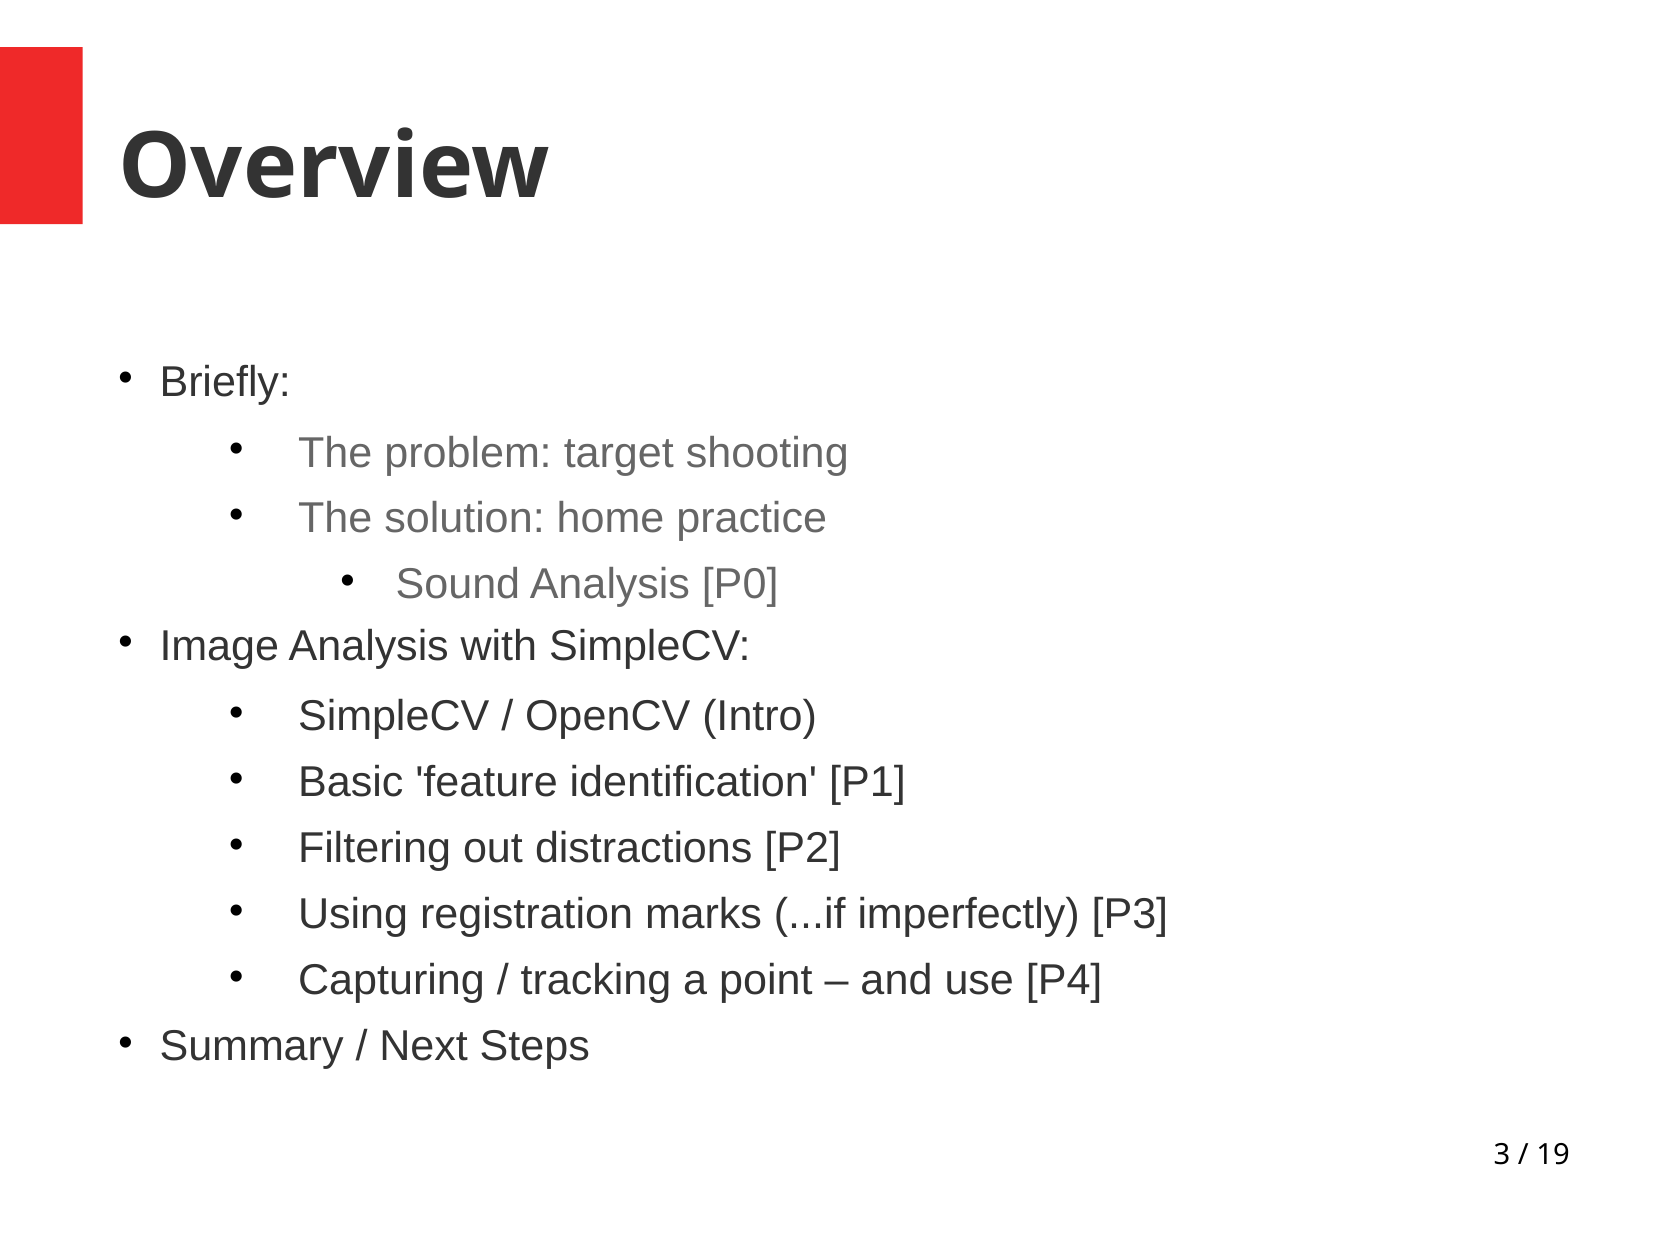

# Overview
Briefly:
The problem: target shooting
The solution: home practice
Sound Analysis [P0]
Image Analysis with SimpleCV:
SimpleCV / OpenCV (Intro)
Basic 'feature identification' [P1]
Filtering out distractions [P2]
Using registration marks (...if imperfectly) [P3]
Capturing / tracking a point – and use [P4]
Summary / Next Steps
3